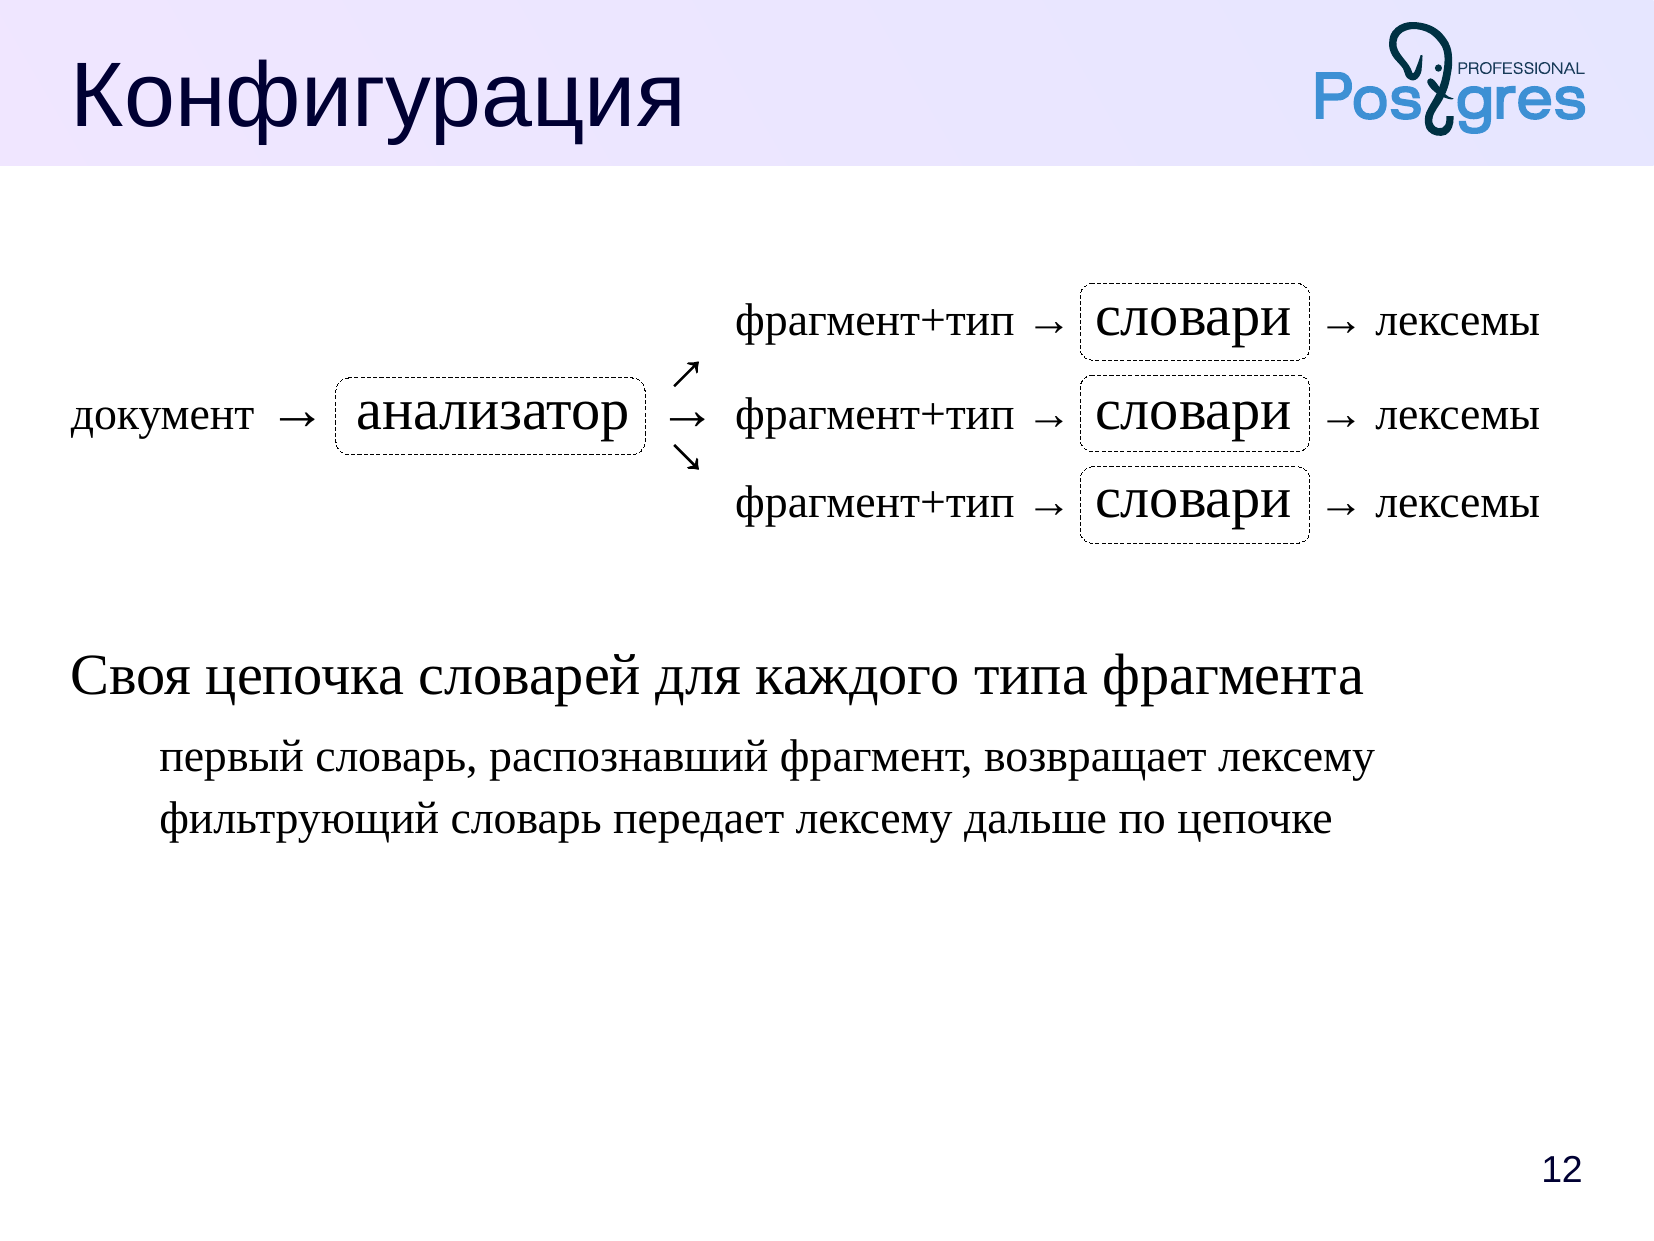

# Конфигурация
	 фрагмент+тип → словари → лексемы
документ → анализатор →	 фрагмент+тип → словари → лексемы
	 фрагмент+тип → словари → лексемы
Своя цепочка словарей для каждого типа фрагмента
первый словарь, распознавший фрагмент, возвращает лексему
фильтрующий словарь передает лексему дальше по цепочке
конфигурация